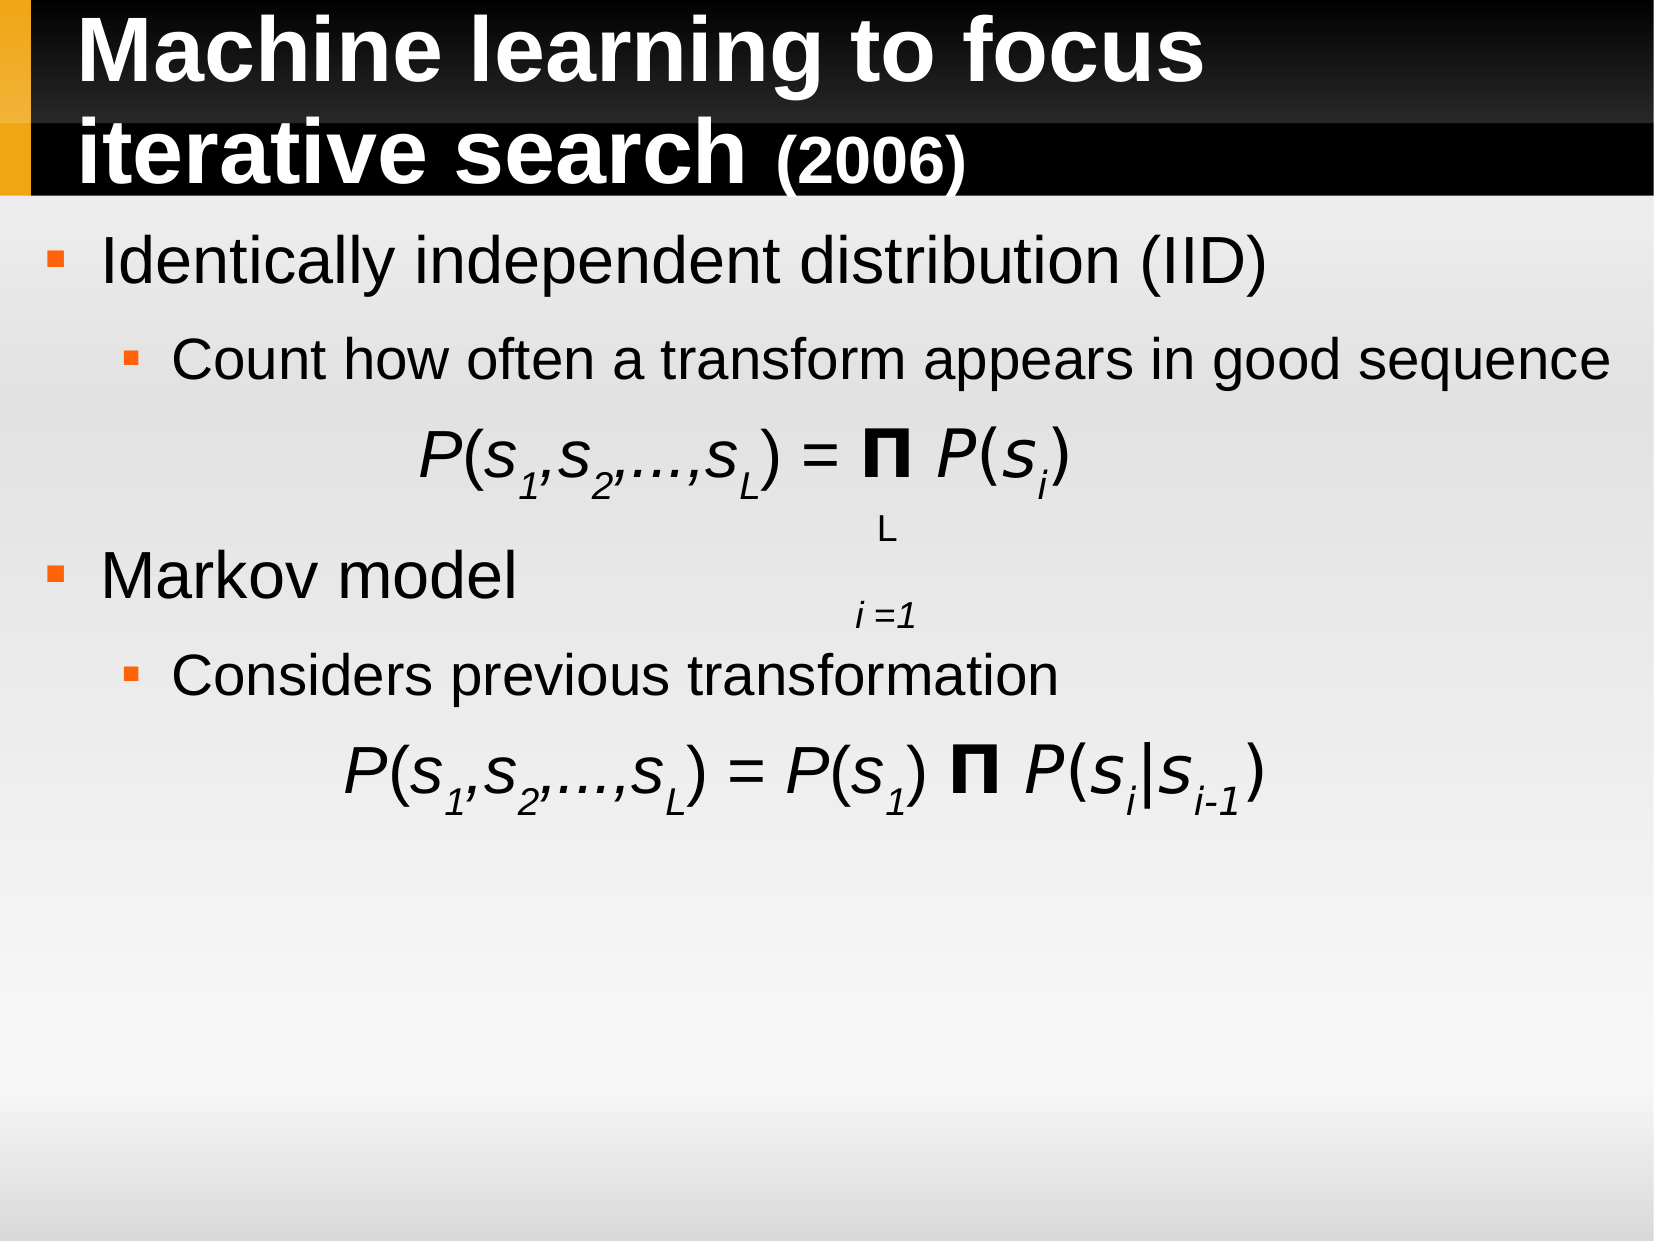

# Machine learning to focus iterative search (2006)
Identically independent distribution (IID)
Count how often a transform appears in good sequence
 P(s1,s2,...,sL) = Π P(si)
Markov model
Considers previous transformation
 P(s1,s2,...,sL) = P(s1) Π P(si|si-1)
L
i =1